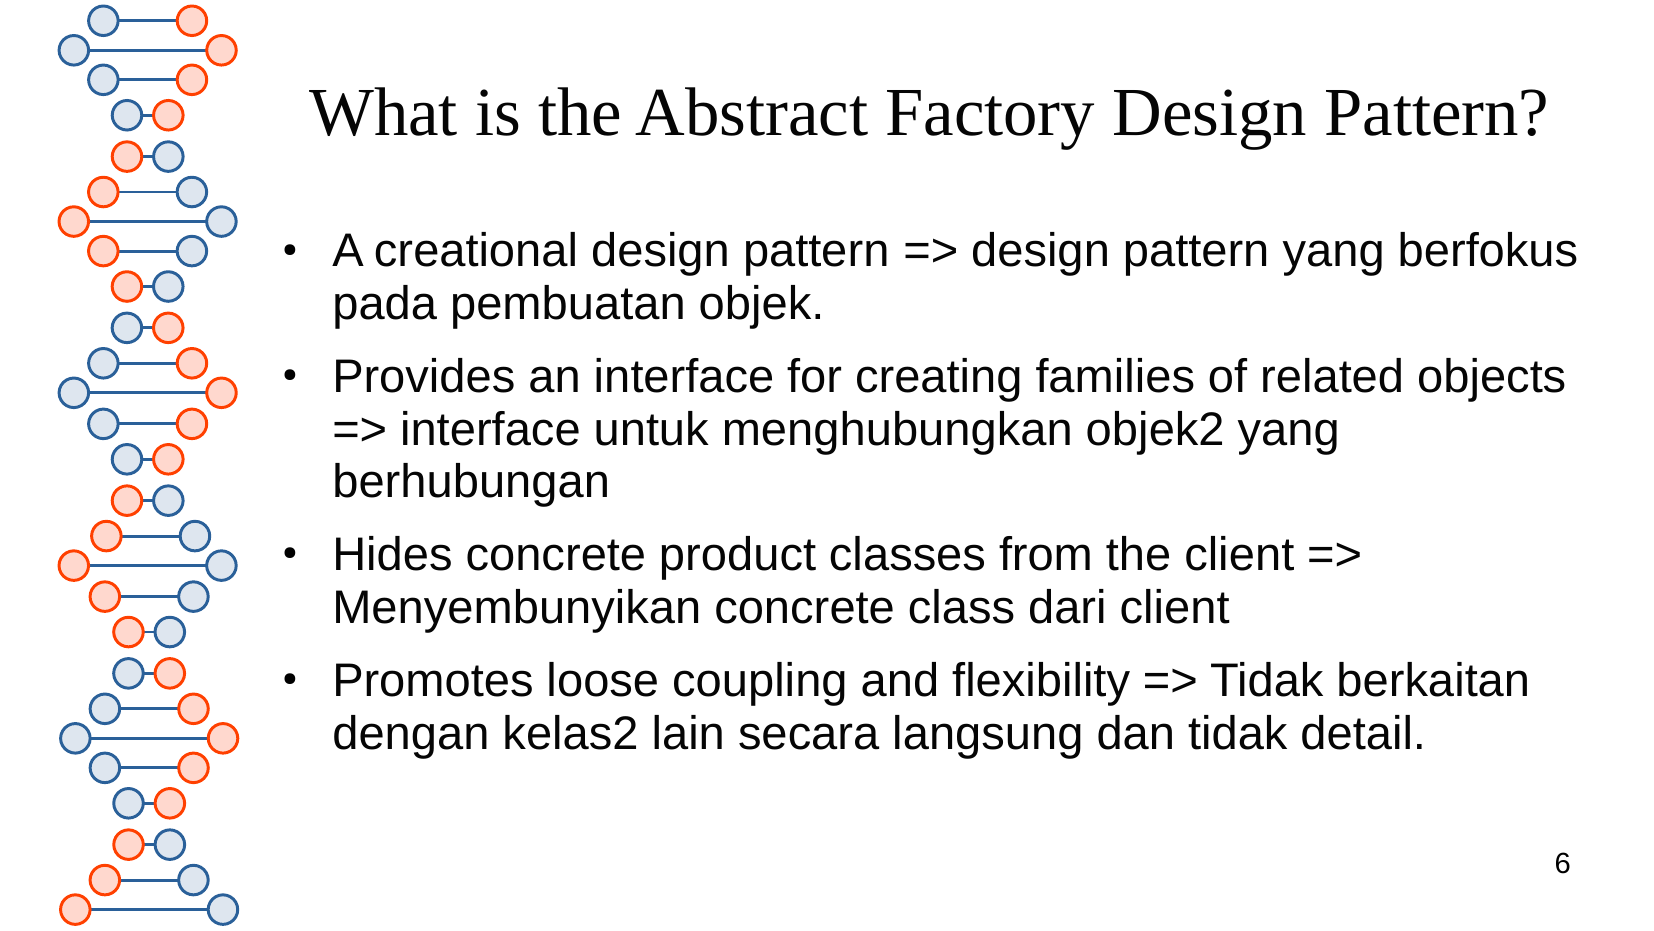

# What is the Abstract Factory Design Pattern?
A creational design pattern => design pattern yang berfokus pada pembuatan objek.
Provides an interface for creating families of related objects => interface untuk menghubungkan objek2 yang berhubungan
Hides concrete product classes from the client => Menyembunyikan concrete class dari client
Promotes loose coupling and flexibility => Tidak berkaitan dengan kelas2 lain secara langsung dan tidak detail.
6